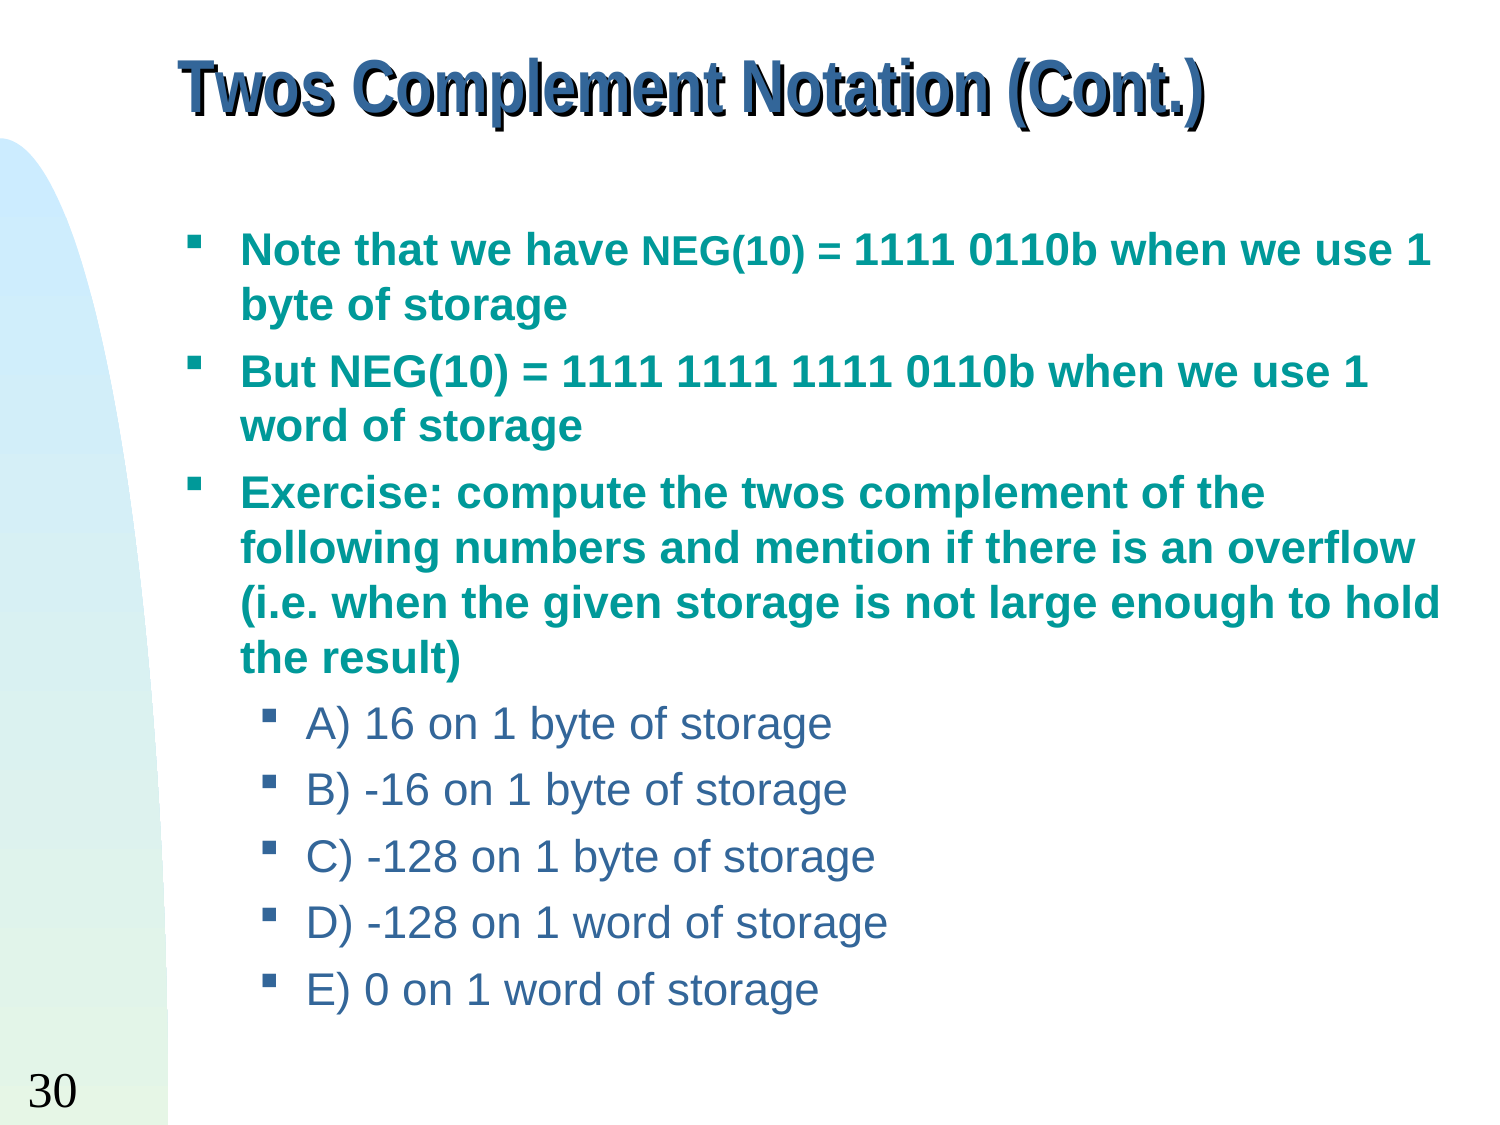

# Twos Complement Notation (Cont.)
Note that we have NEG(10) = 1111 0110b when we use 1 byte of storage
But NEG(10) = 1111 1111 1111 0110b when we use 1 word of storage
Exercise: compute the twos complement of the following numbers and mention if there is an overflow (i.e. when the given storage is not large enough to hold the result)
A) 16 on 1 byte of storage
B) -16 on 1 byte of storage
C) -128 on 1 byte of storage
D) -128 on 1 word of storage
E) 0 on 1 word of storage
30